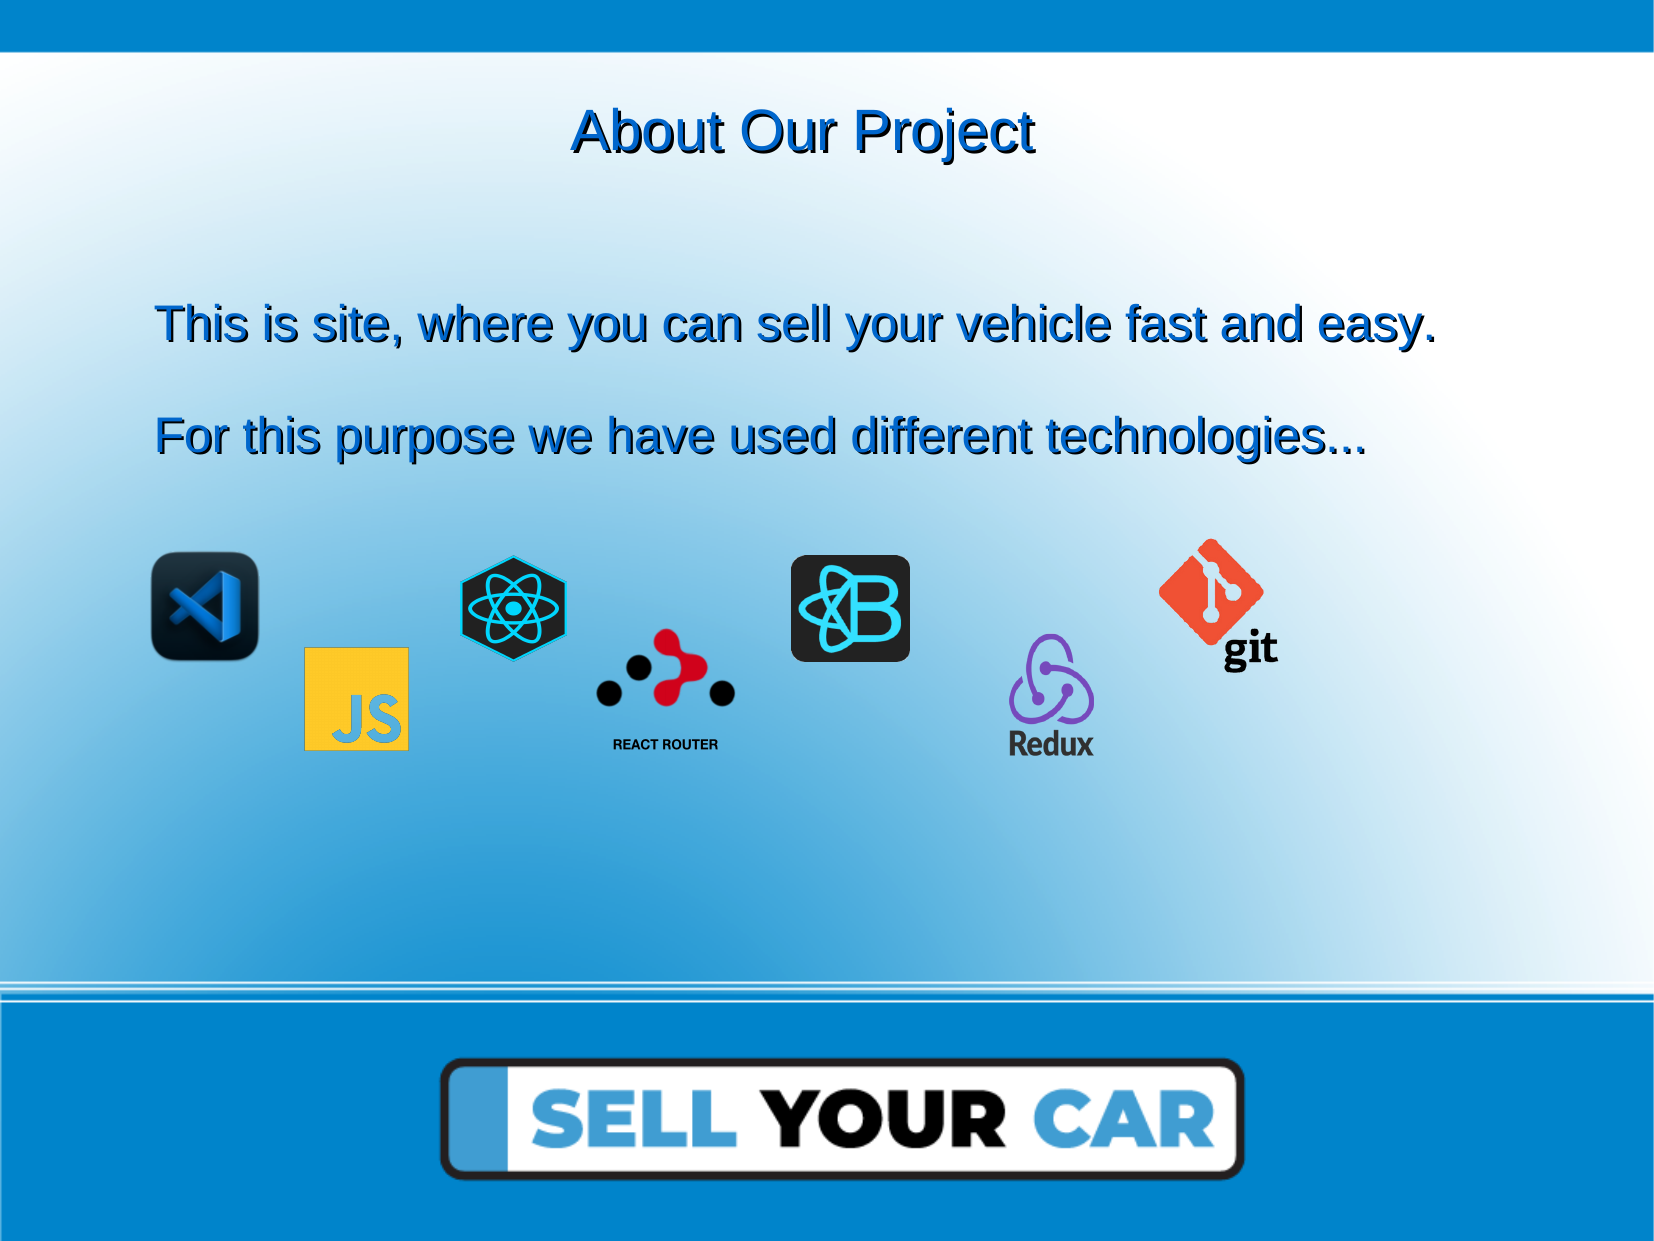

#
About Our Project
This is site, where you can sell your vehicle fast and easy.
For this purpose we have used different technologies...